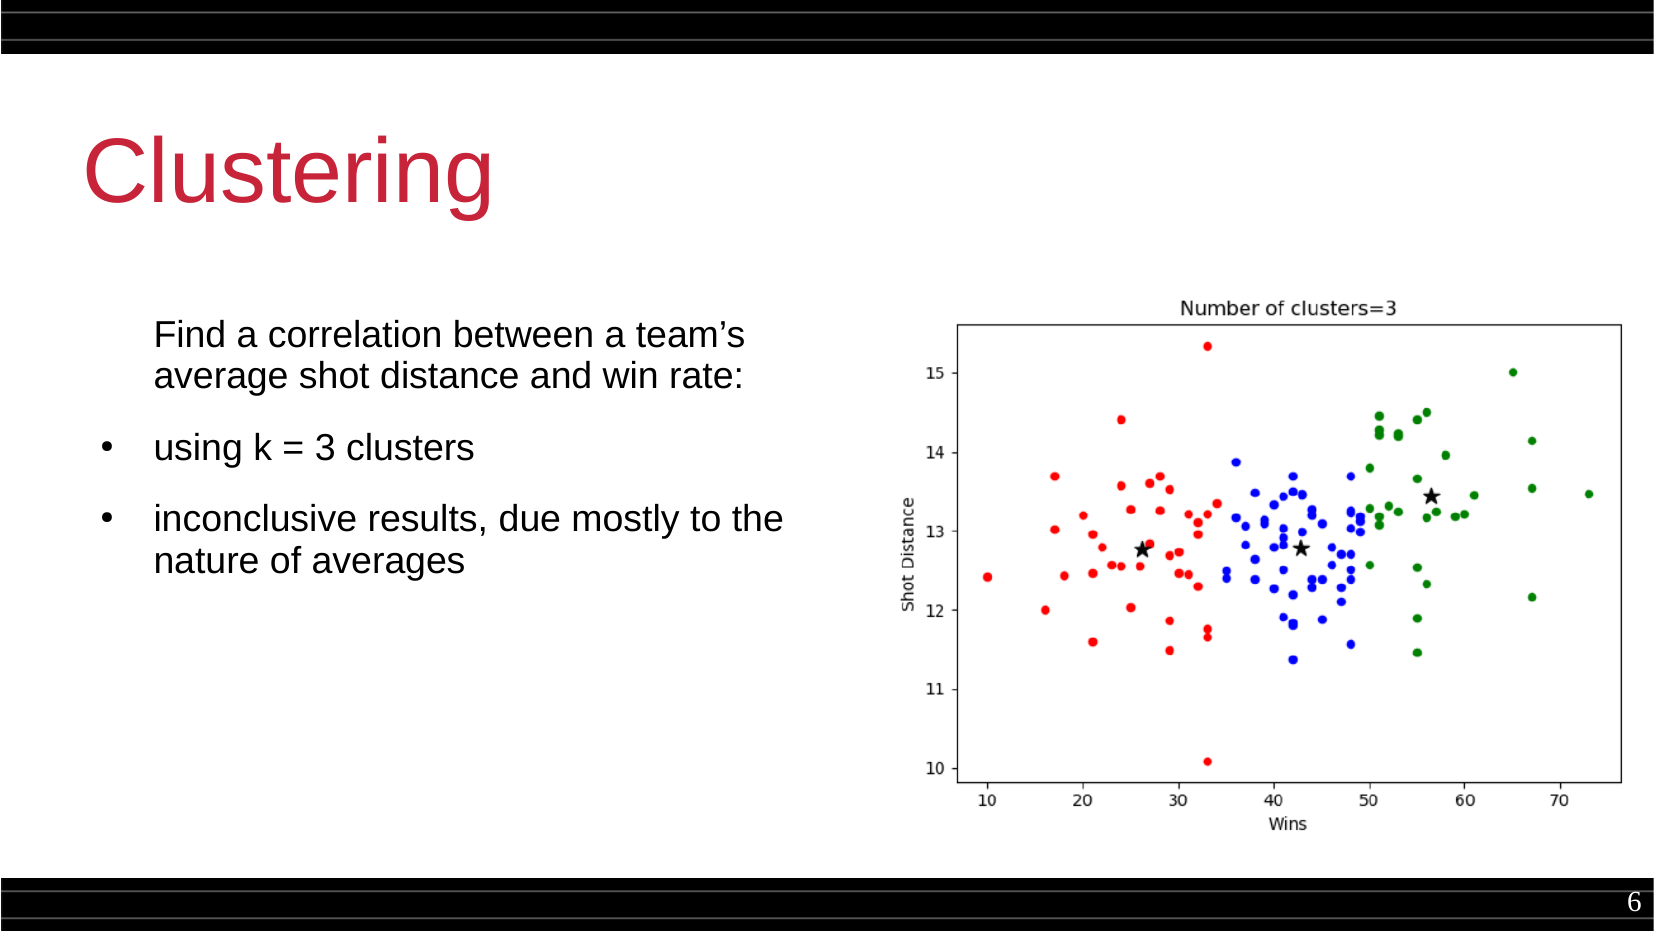

# Clustering
Find a correlation between a team’s average shot distance and win rate:
using k = 3 clusters
inconclusive results, due mostly to the nature of averages